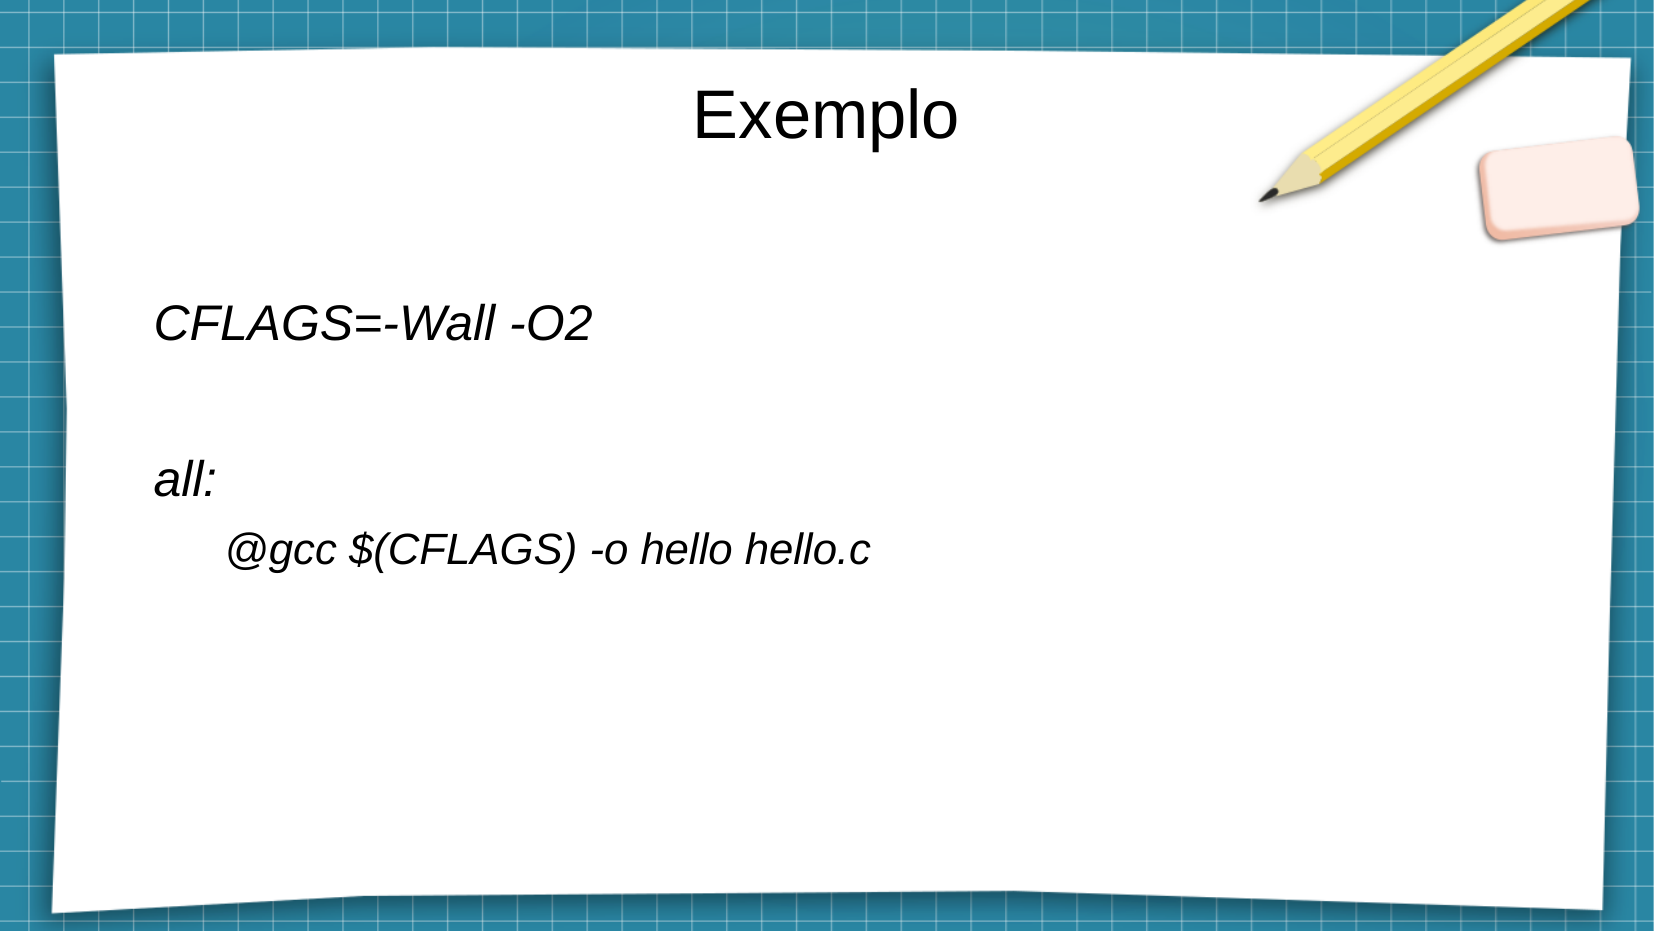

# Exemplo
CFLAGS=-Wall -O2
all:
@gcc $(CFLAGS) -o hello hello.c